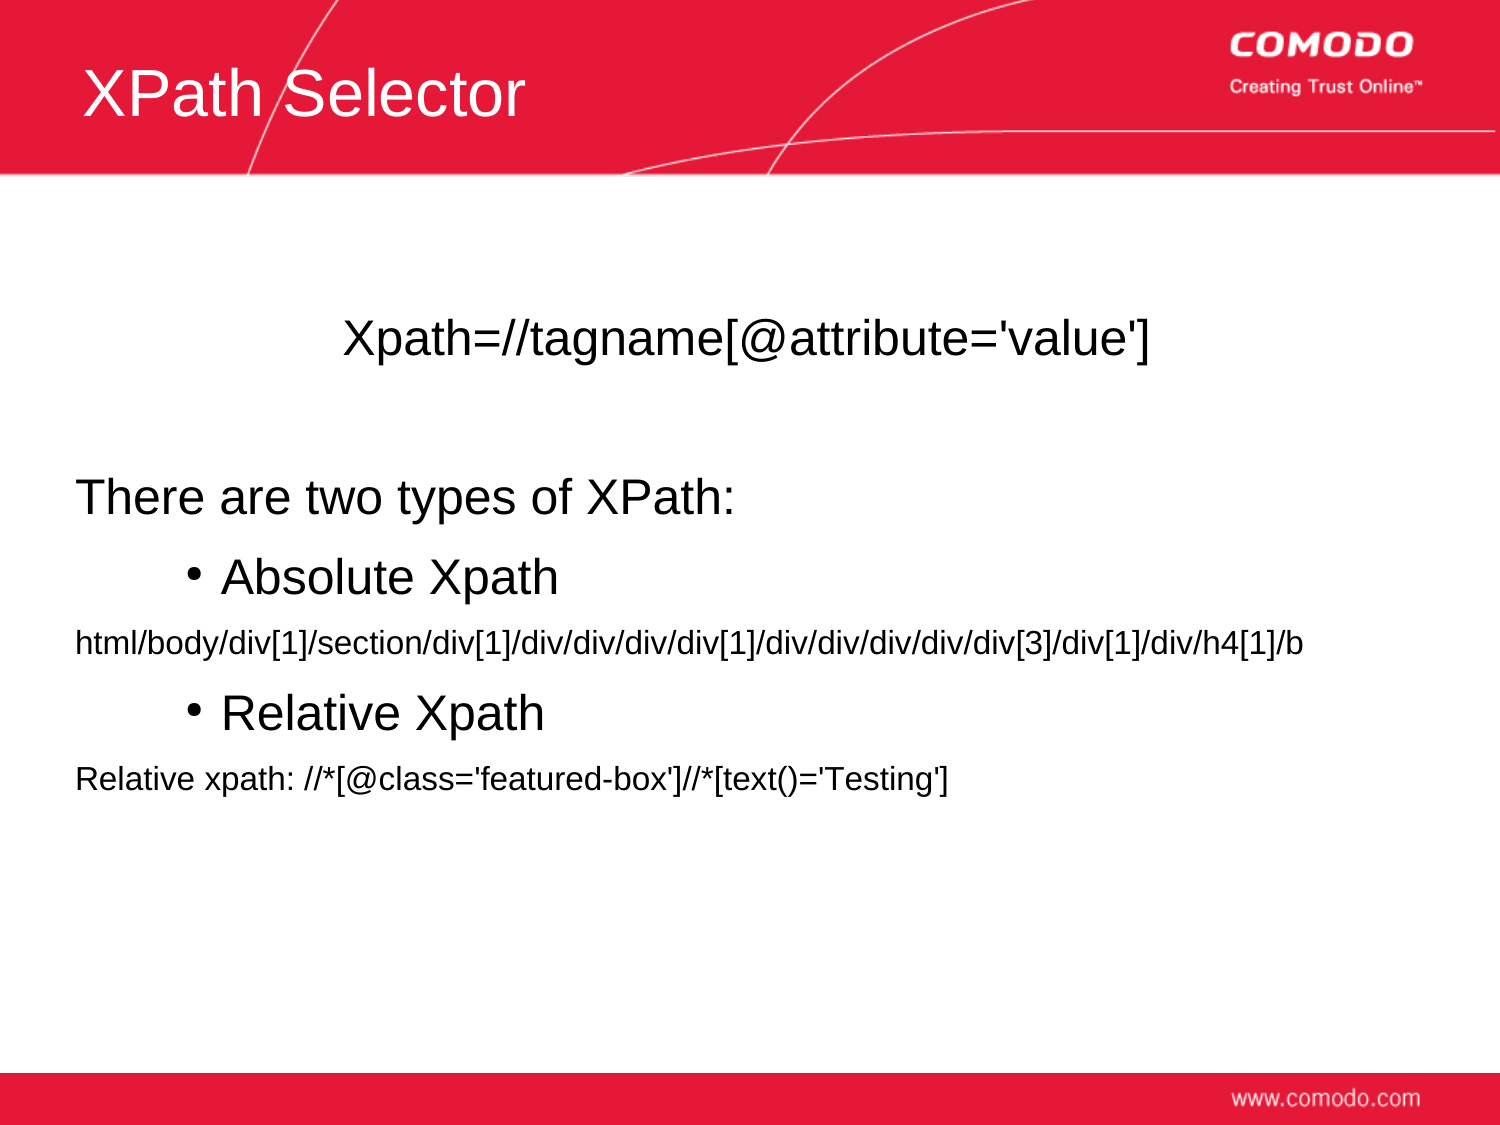

# XPath Selector
Xpath=//tagname[@attribute='value']
There are two types of XPath:
Absolute Xpath
html/body/div[1]/section/div[1]/div/div/div/div[1]/div/div/div/div/div[3]/div[1]/div/h4[1]/b
Relative Xpath
Relative xpath: //*[@class='featured-box']//*[text()='Testing']